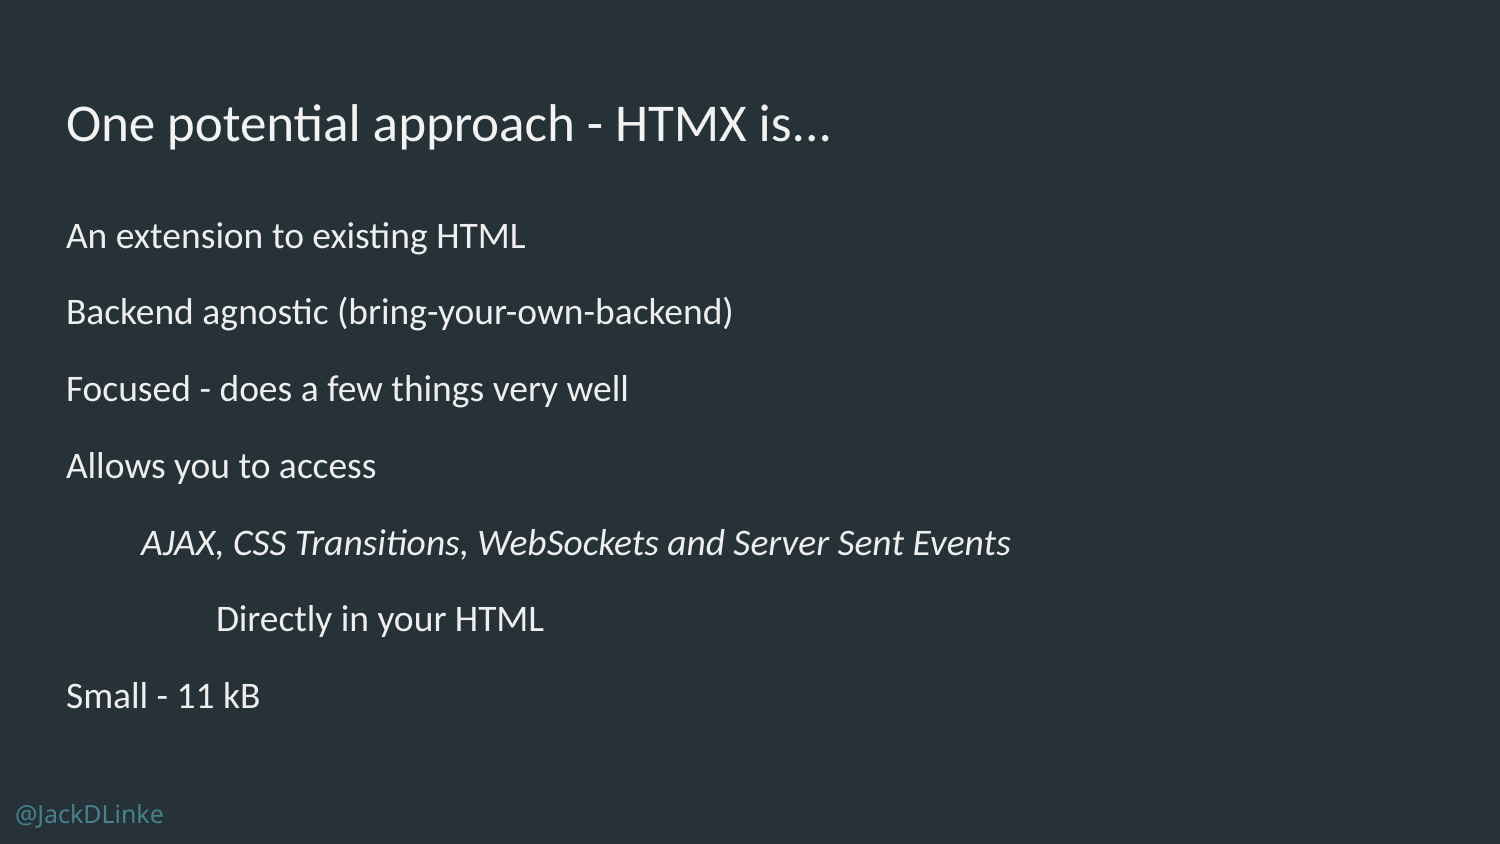

# One potential approach - HTMX is...
An extension to existing HTML
Backend agnostic (bring-your-own-backend)
Focused - does a few things very well
Allows you to access
	AJAX, CSS Transitions, WebSockets and Server Sent Events
		Directly in your HTML
Small - 11 kB